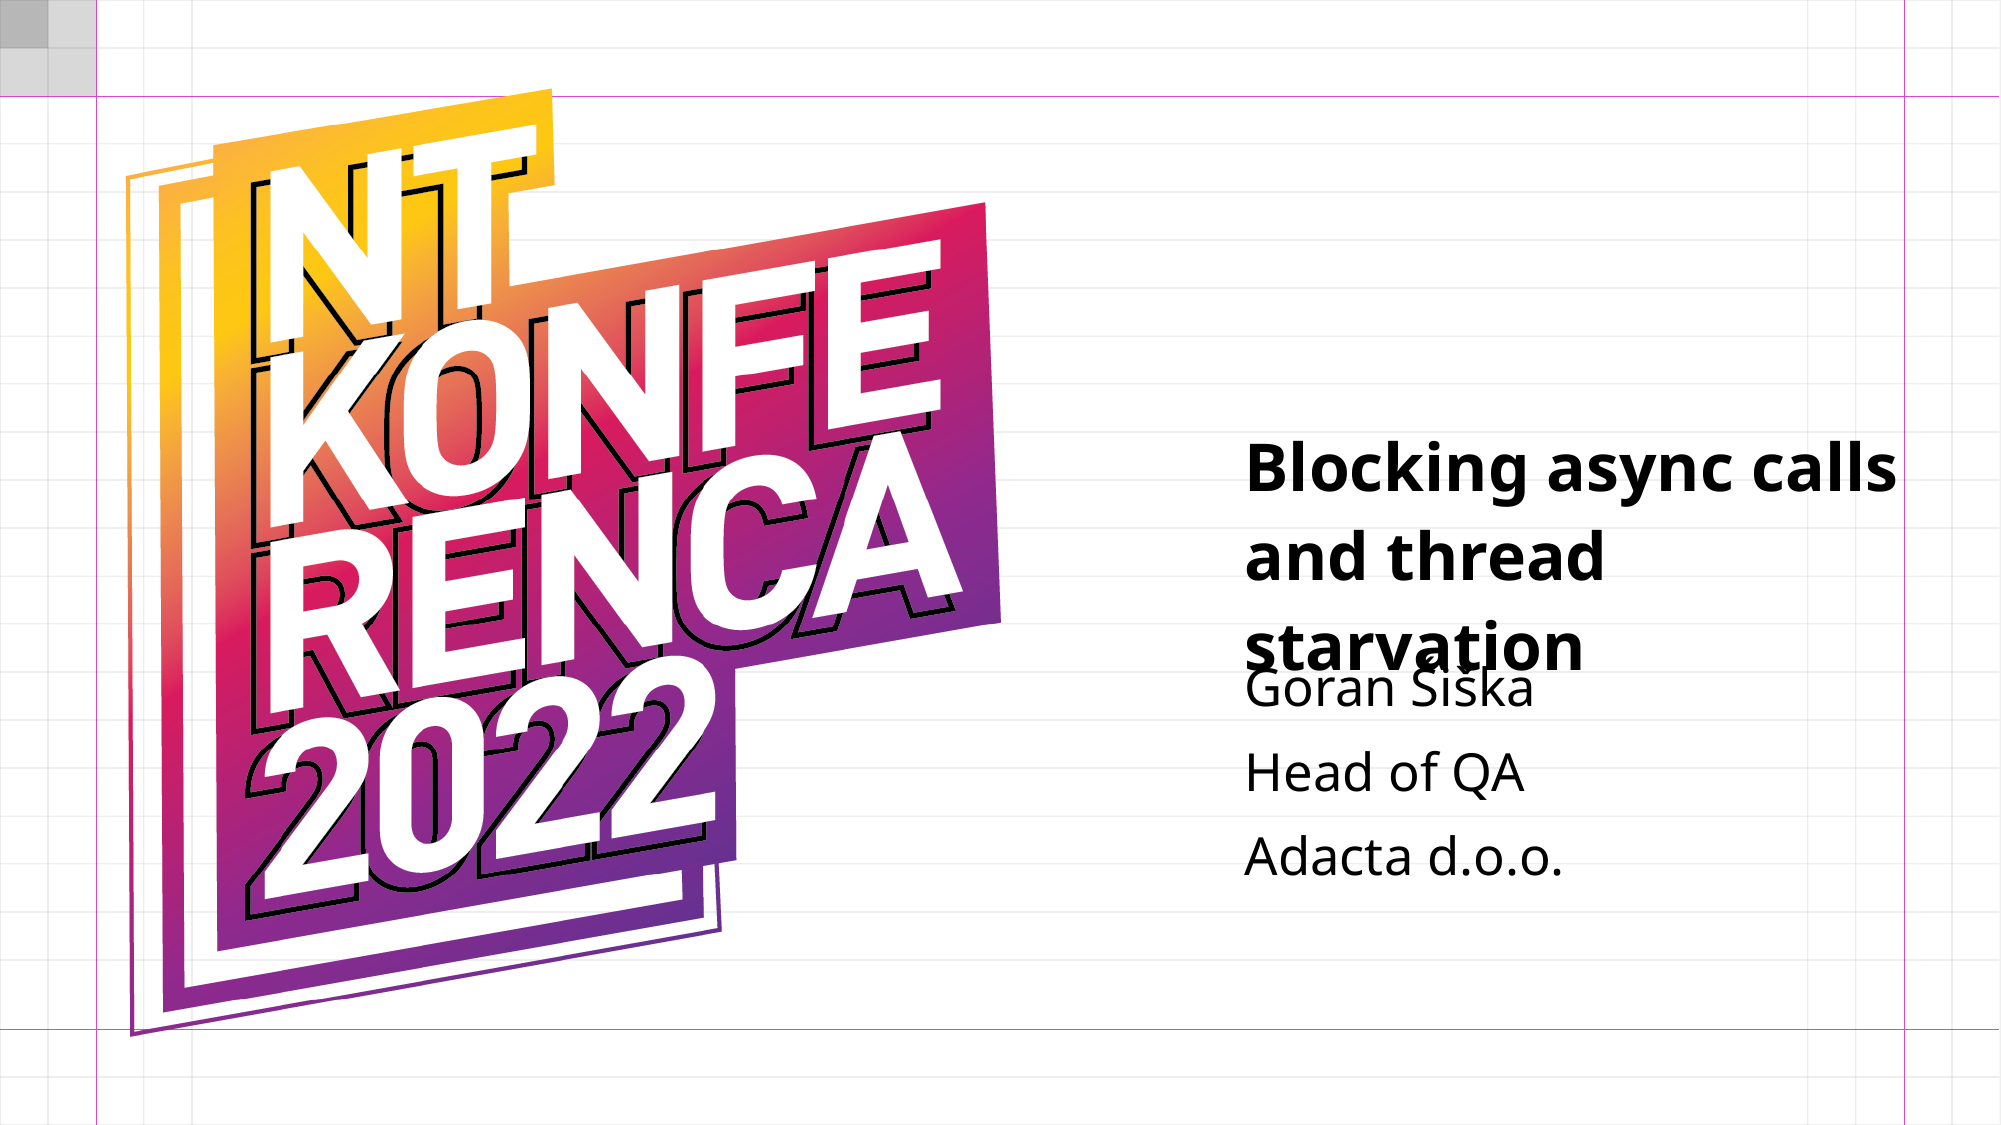

# Blocking async calls and thread starvation
Goran Šiška
Head of QA
Adacta d.o.o.